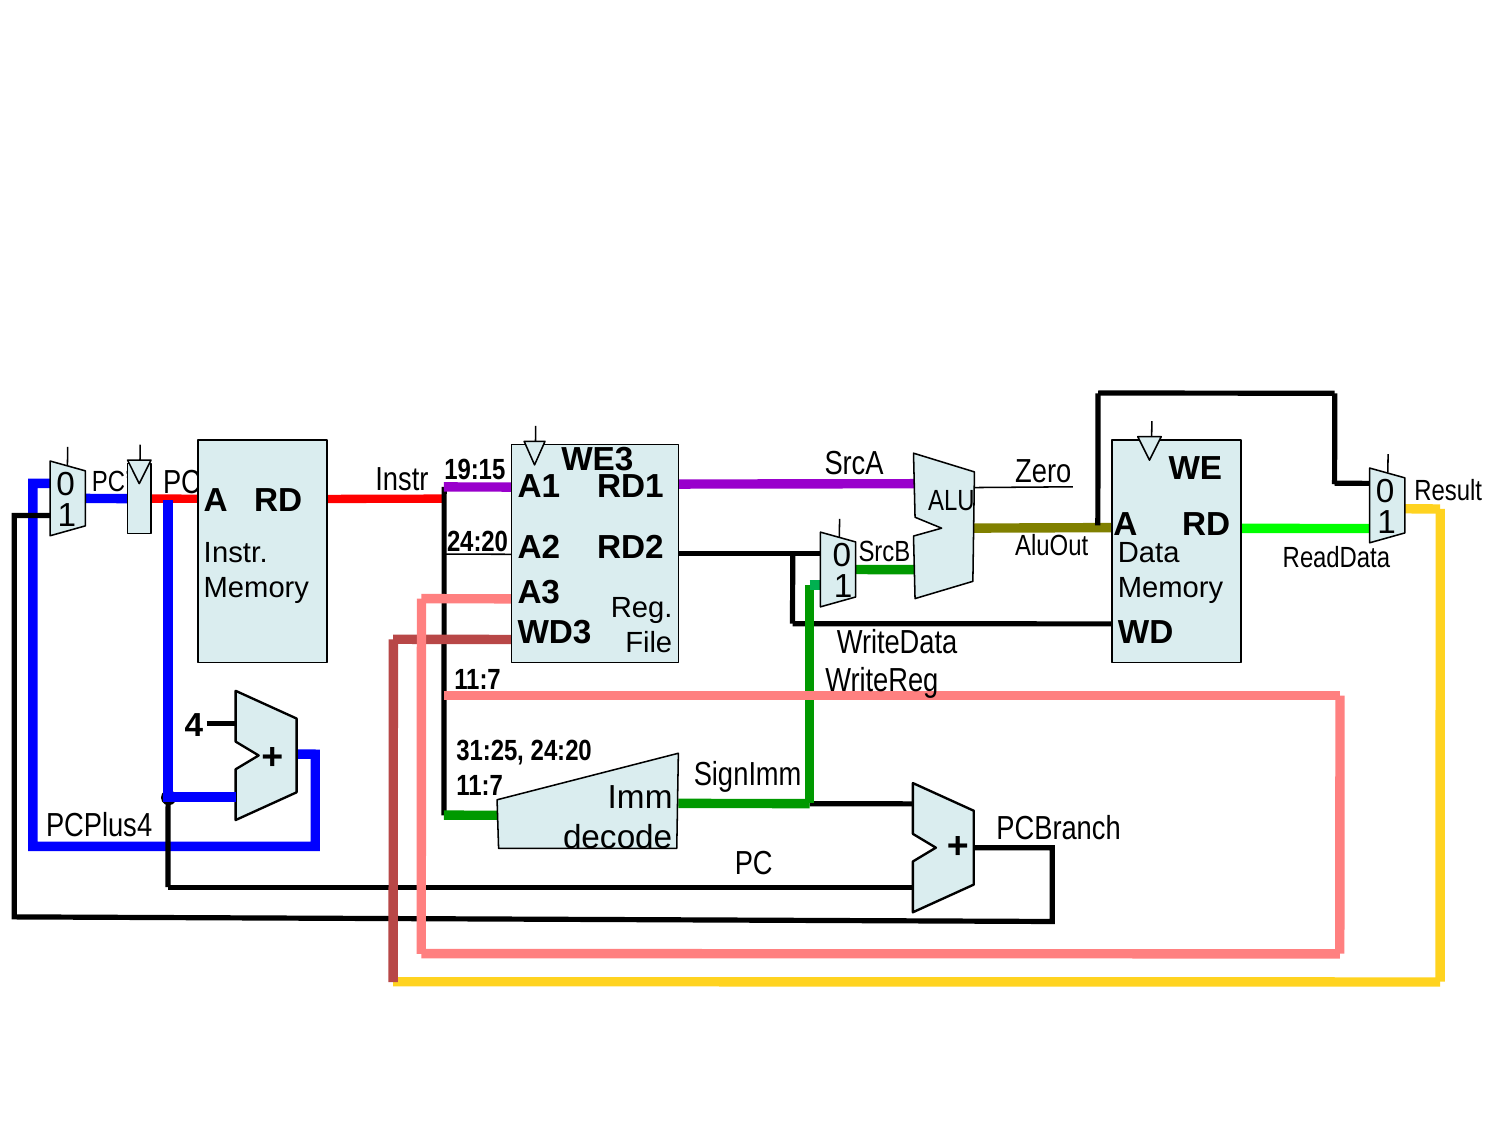

WE3
Reg.
 File
A1 RD1
A2 RD2
A3
WD3
SrcA
Data Memory
WE
A RD
WD
Instr. Memory
A RD
Zero
19:15
Instr
PC
0
1
PC’
0
1
Result
ALU
24:20
AluOut
SrcB
0
1
ReadData
WriteData
WriteReg
11:7
4
31:25, 24:20
11:7
+
SignImm
Imm
decode
PCPlus4
PCBranch
+
PC